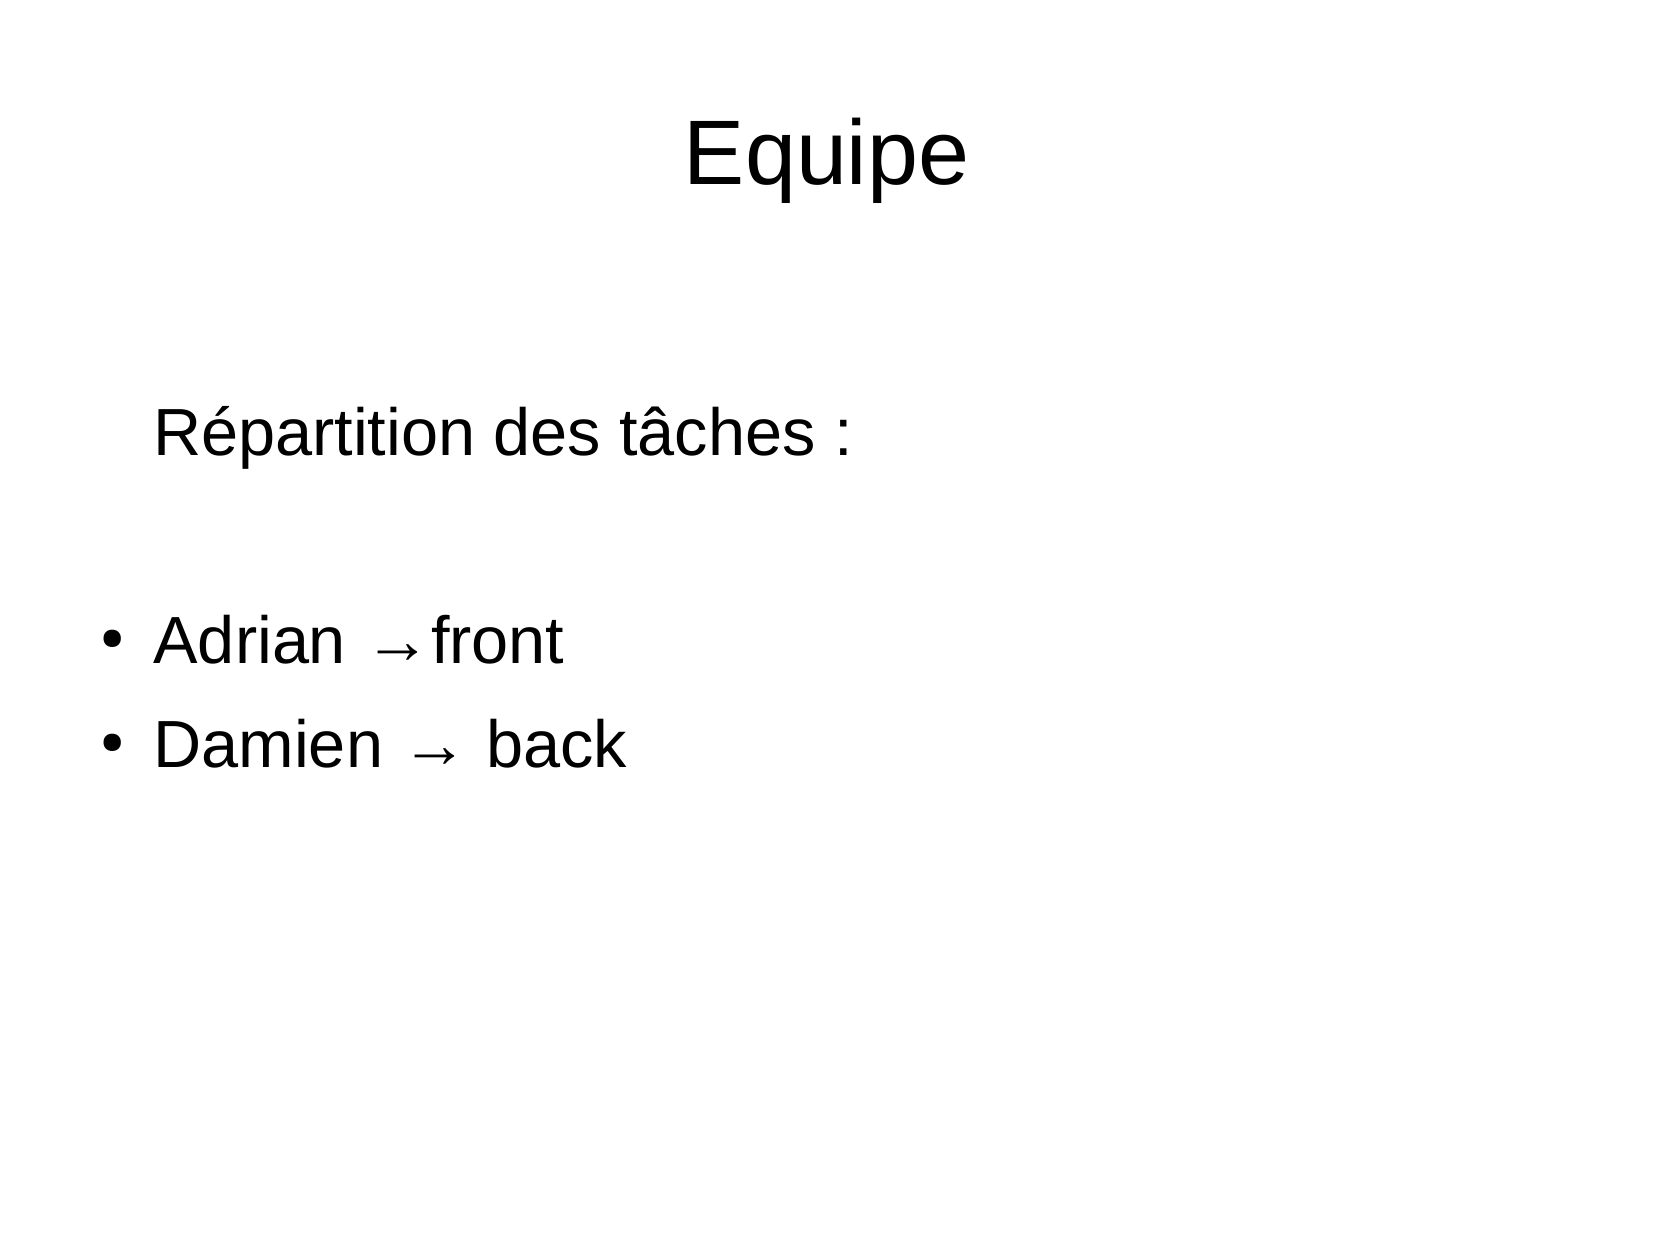

# Equipe
Répartition des tâches :
Adrian →front
Damien → back